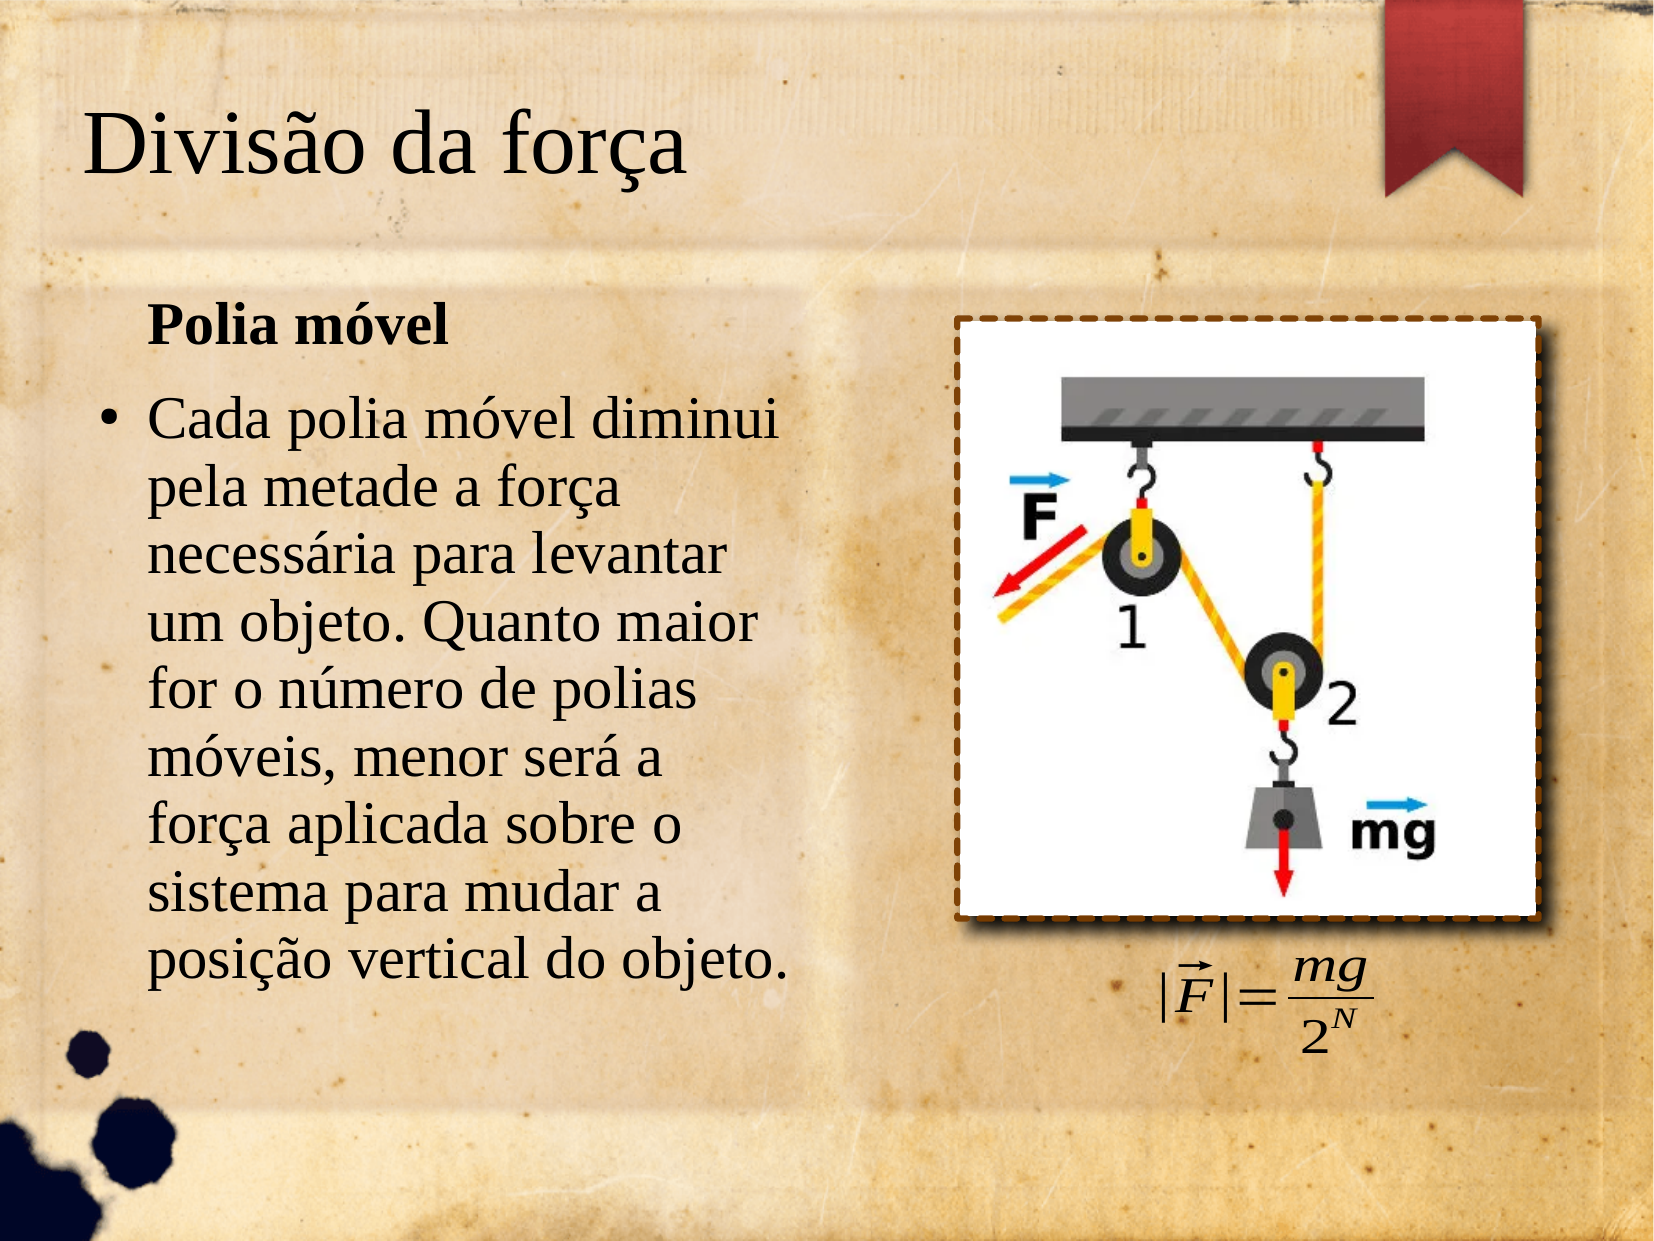

# Divisão da força
Polia móvel
Cada polia móvel diminui pela metade a força necessária para levantar um objeto. Quanto maior for o número de polias móveis, menor será a força aplicada sobre o sistema para mudar a posição vertical do objeto.